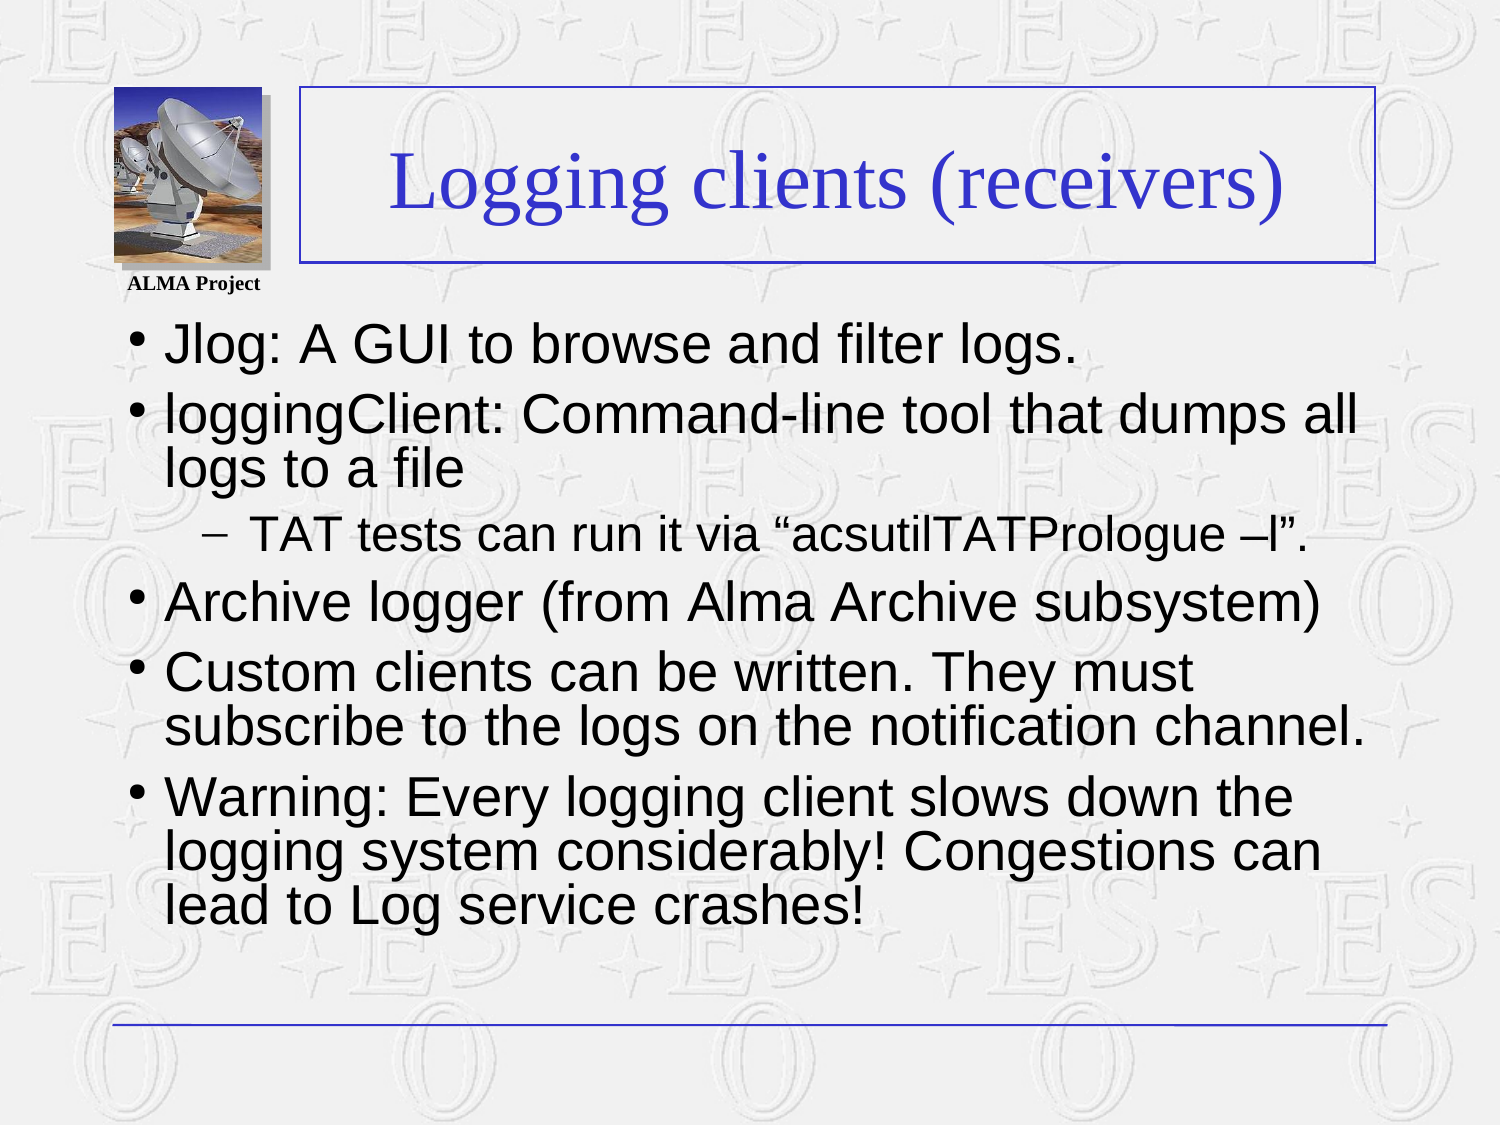

# Logging clients (receivers)
Jlog: A GUI to browse and filter logs.
loggingClient: Command-line tool that dumps all logs to a file
TAT tests can run it via “acsutilTATPrologue –l”.
Archive logger (from Alma Archive subsystem)
Custom clients can be written. They must subscribe to the logs on the notification channel.
Warning: Every logging client slows down the logging system considerably! Congestions can lead to Log service crashes!